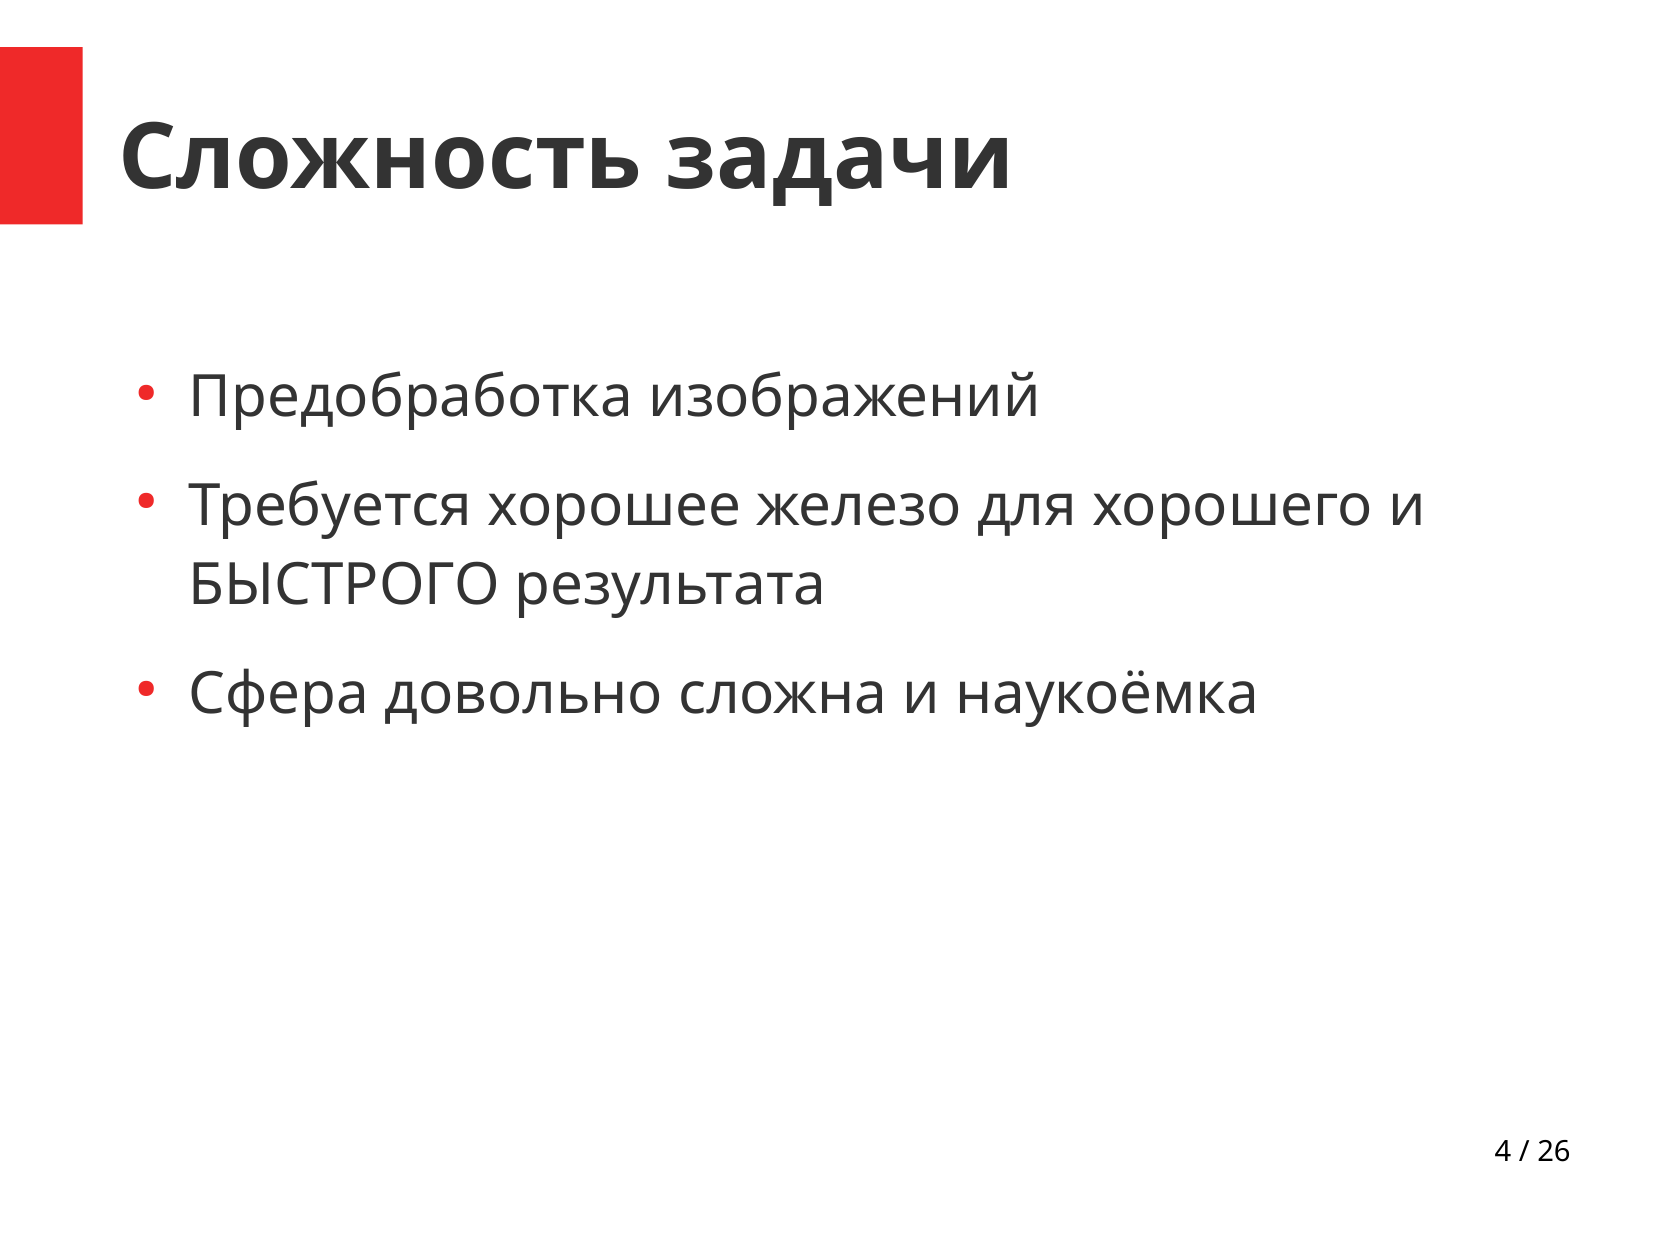

# Сложность задачи
Предобработка изображений
Требуется хорошее железо для хорошего и БЫСТРОГО результата
Сфера довольно сложна и наукоёмка
4